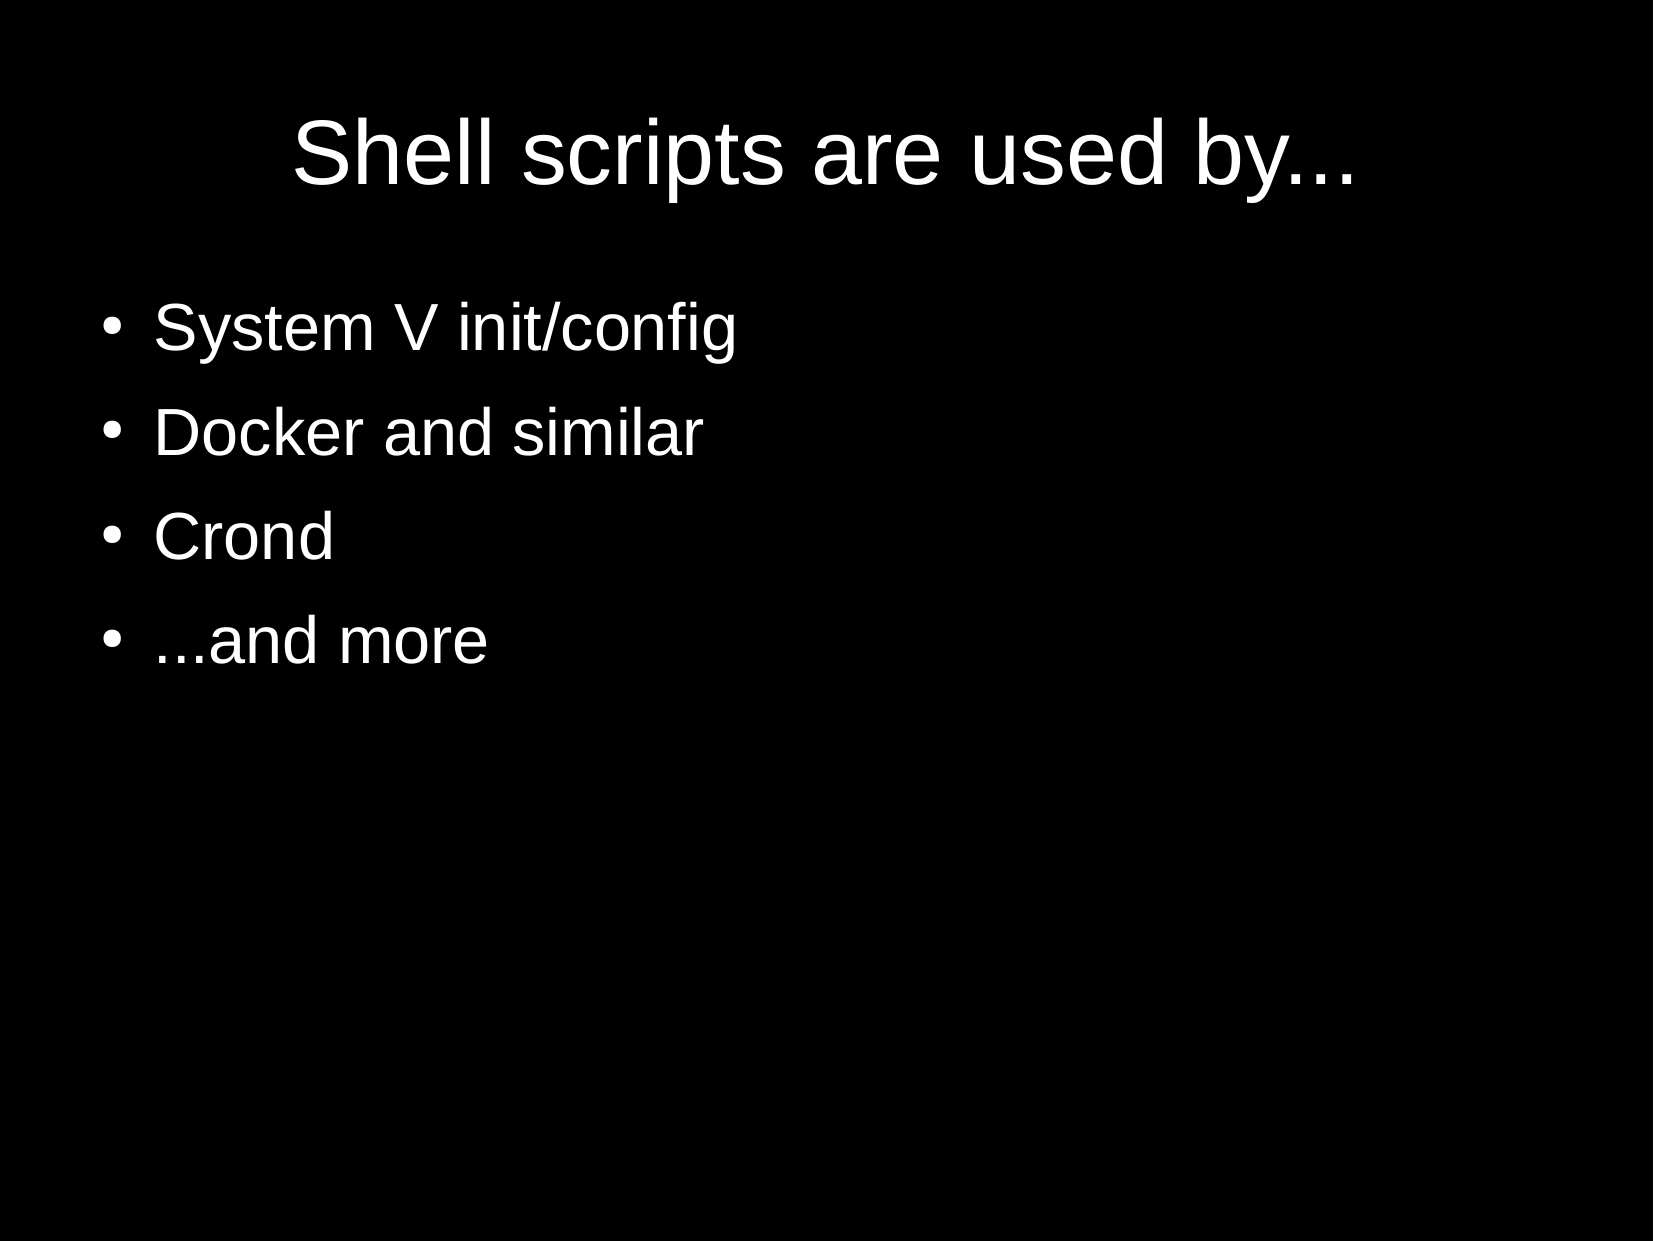

# Shell scripts are used by...
System V init/config
Docker and similar
Crond
...and more